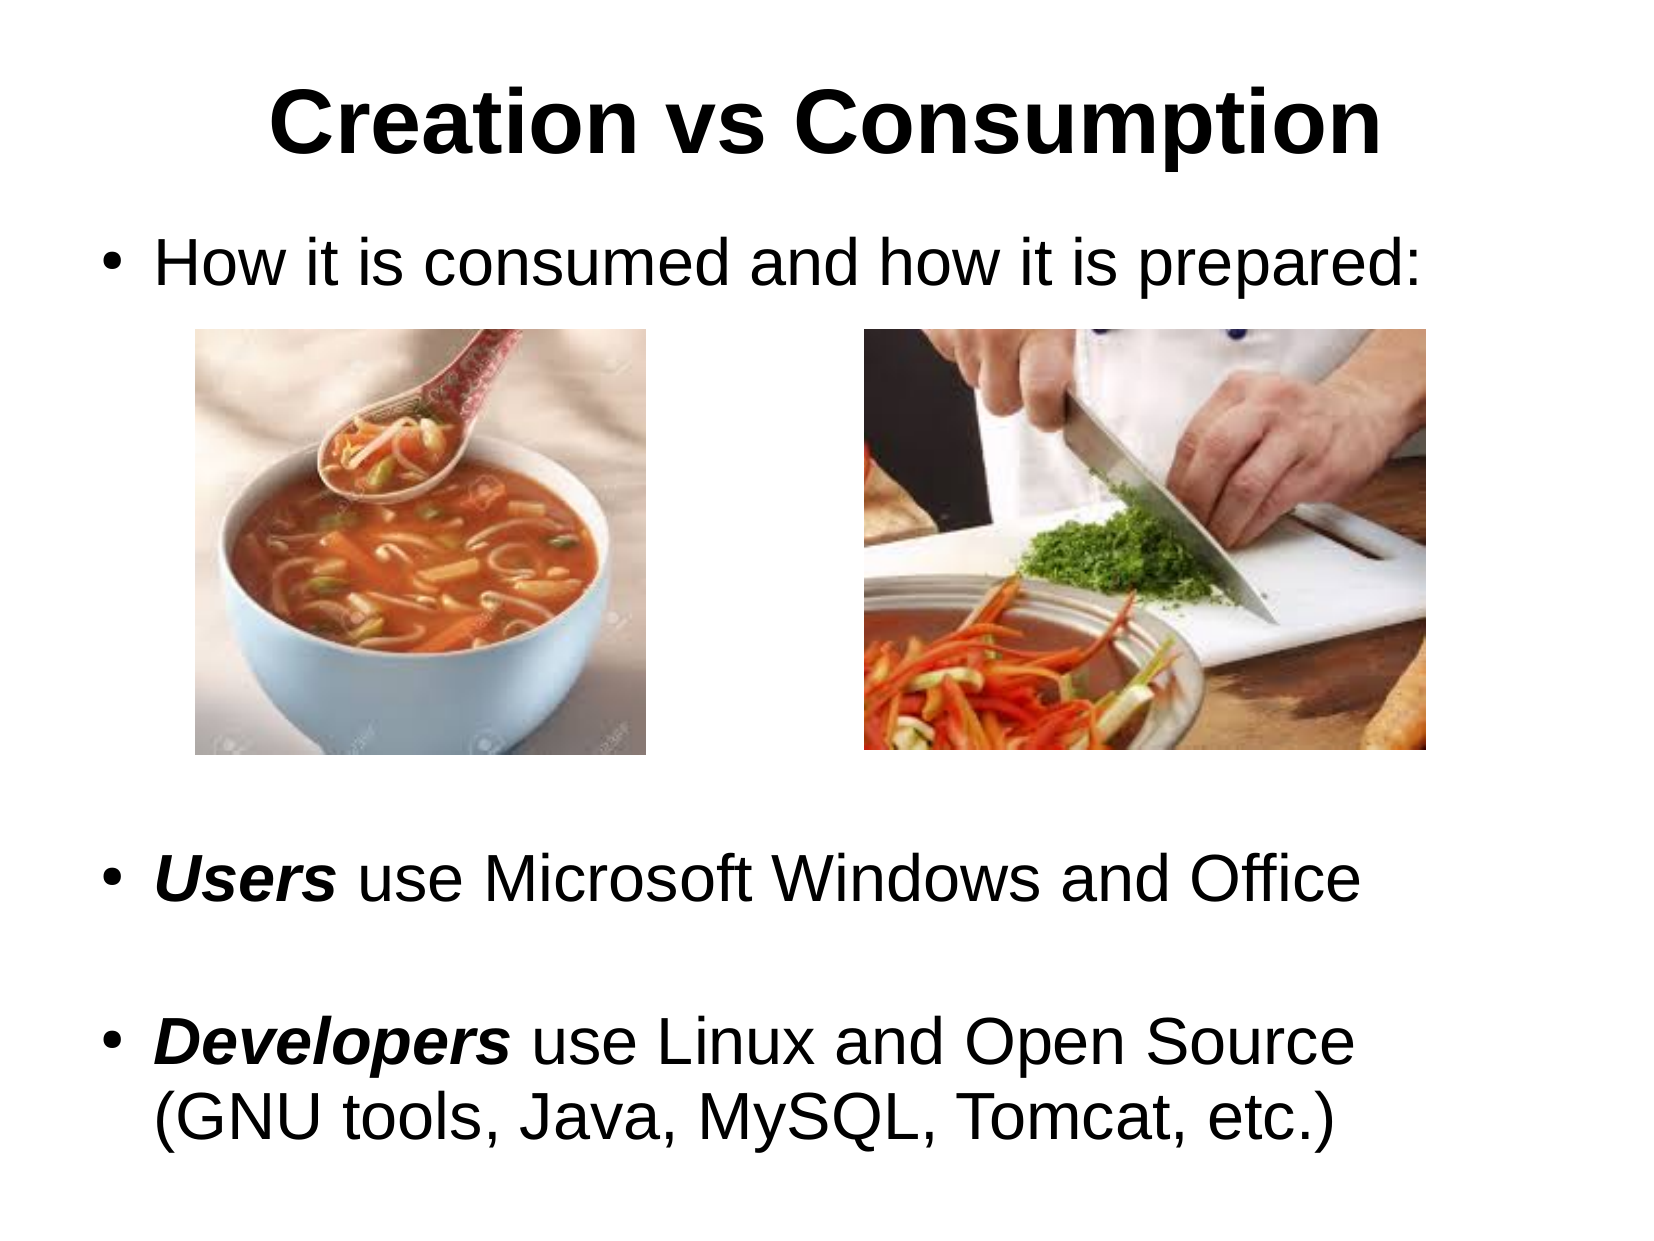

# Creation vs Consumption
How it is consumed and how it is prepared:
Users use Microsoft Windows and Office
Developers use Linux and Open Source
(GNU tools, Java, MySQL, Tomcat, etc.)